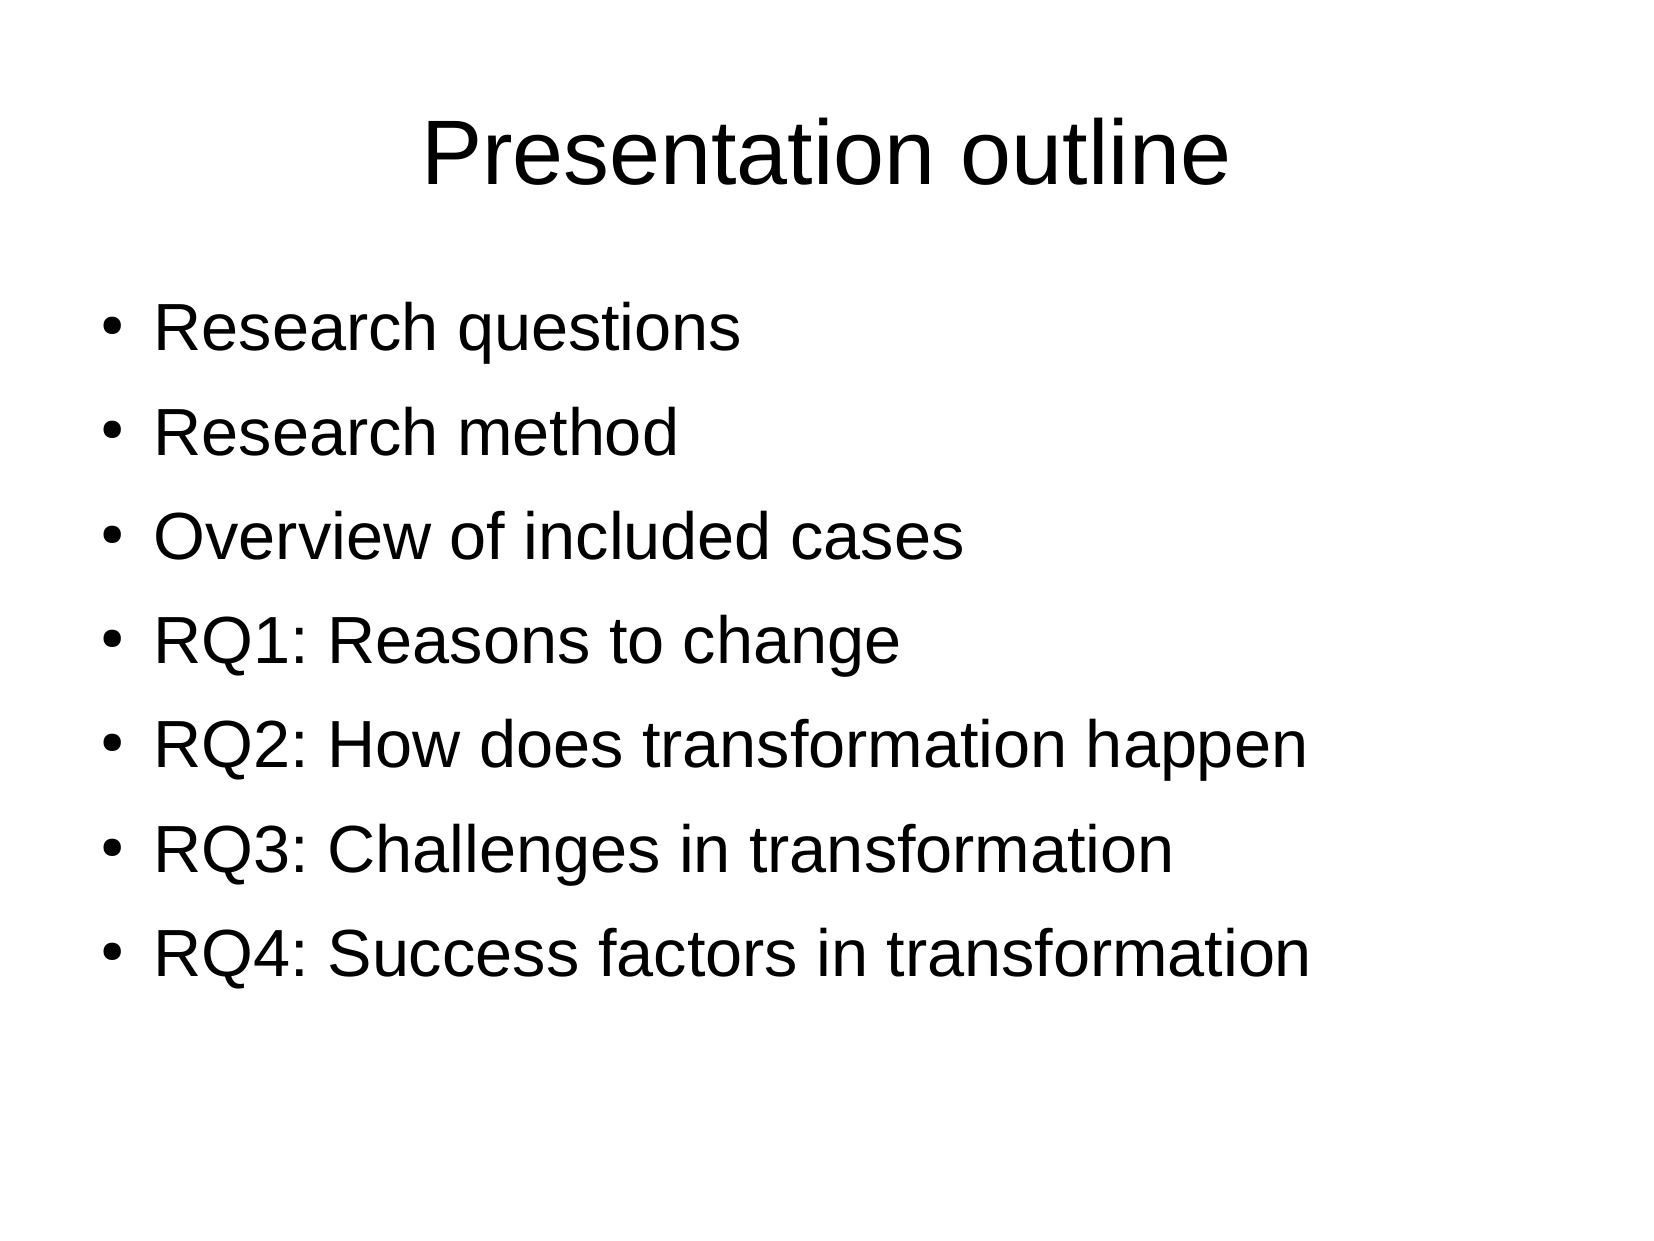

# Presentation outline
Research questions
Research method
Overview of included cases
RQ1: Reasons to change
RQ2: How does transformation happen
RQ3: Challenges in transformation
RQ4: Success factors in transformation